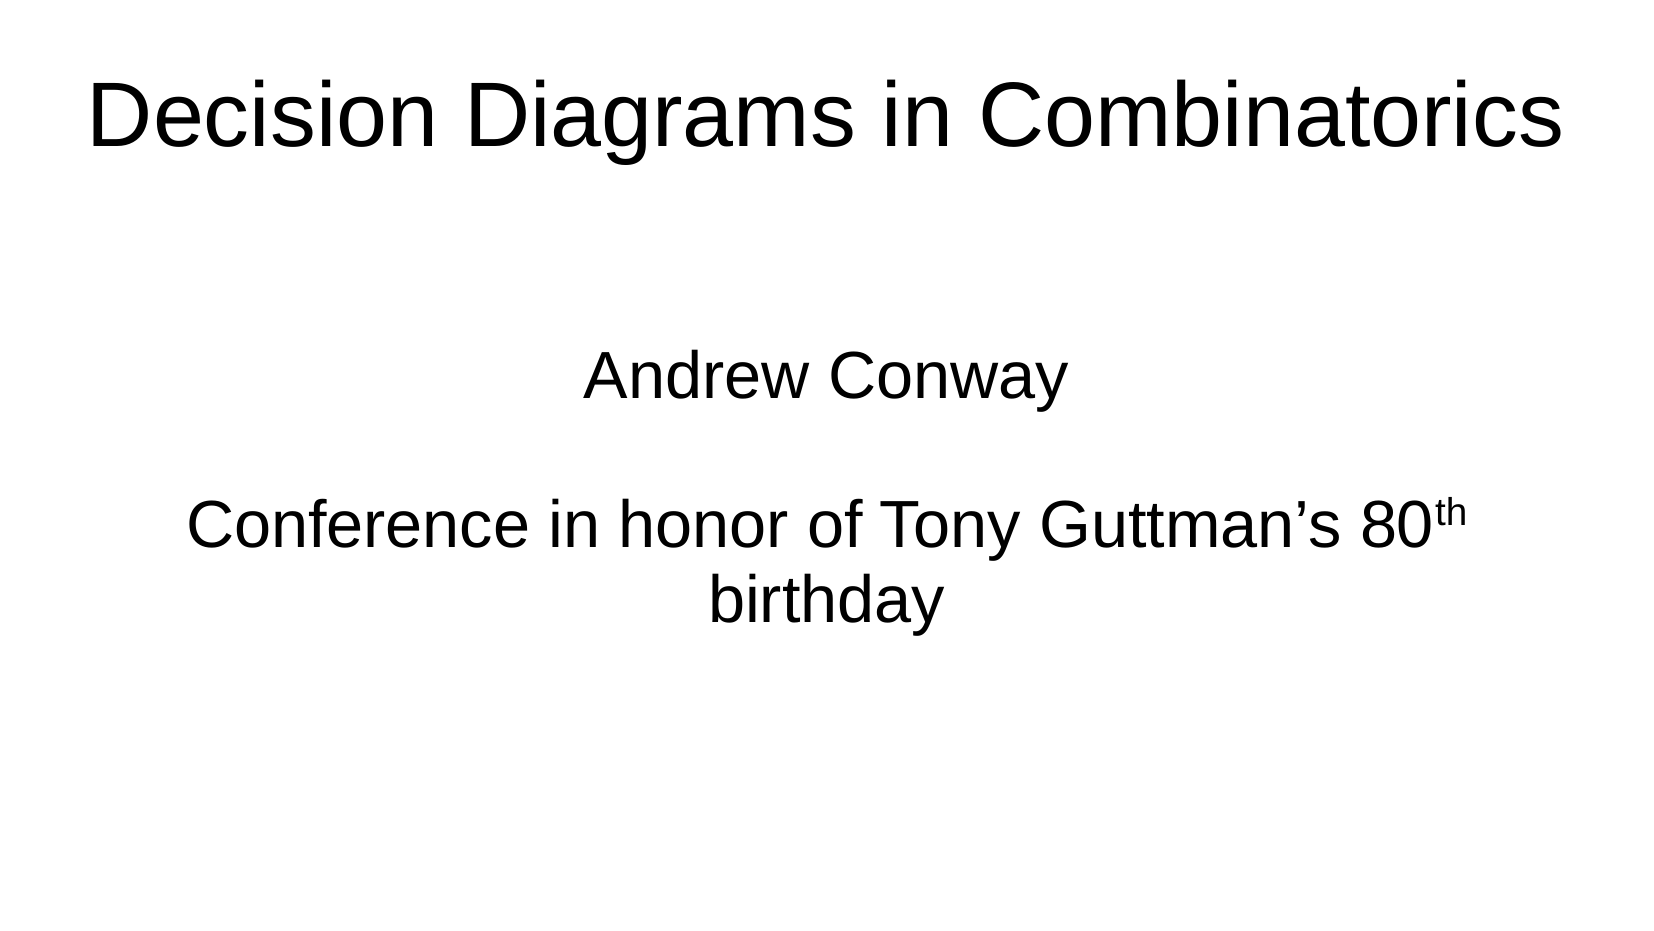

# Decision Diagrams in Combinatorics
Andrew Conway
Conference in honor of Tony Guttman’s 80th birthday